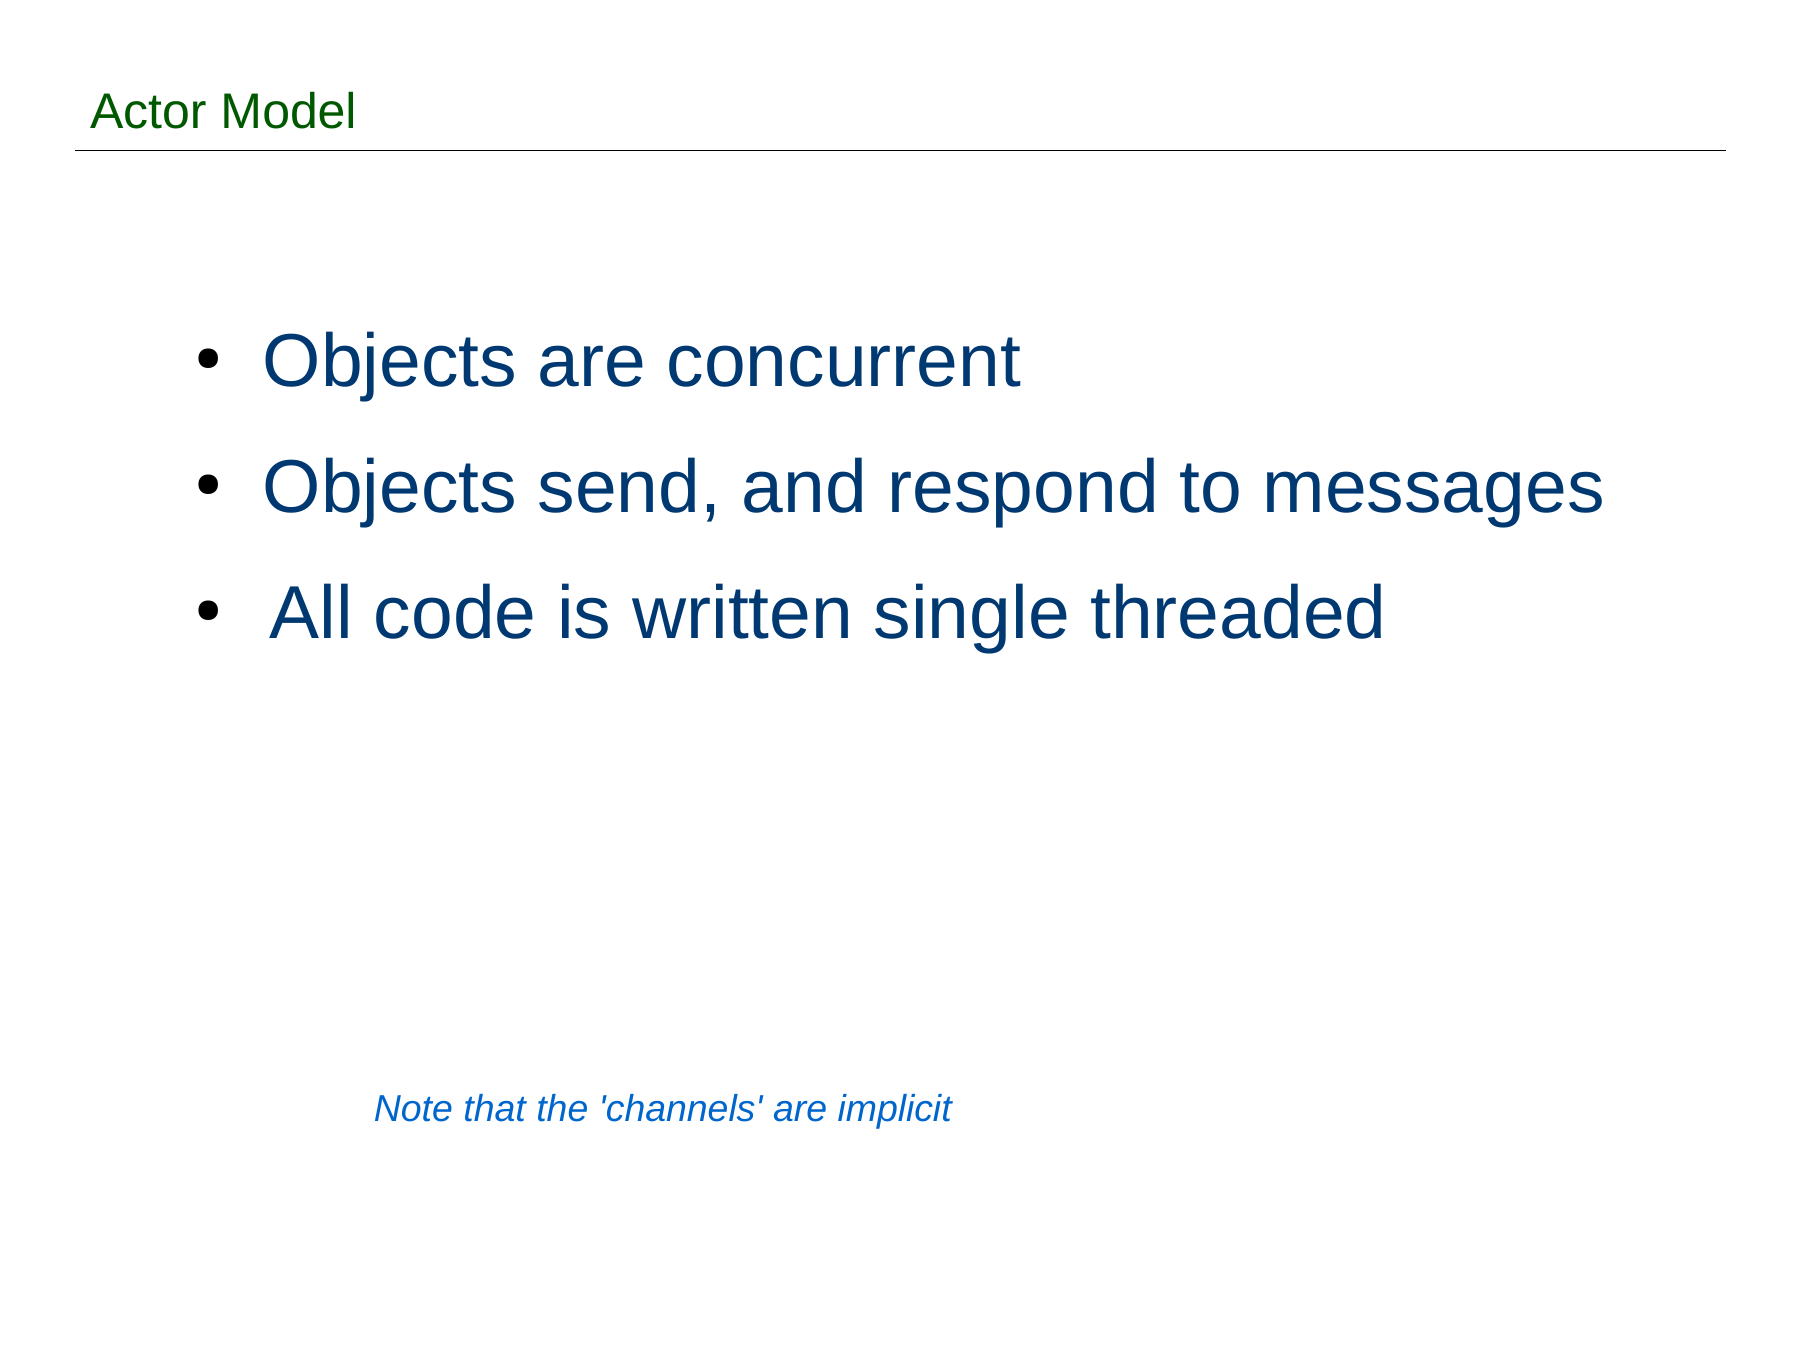

# Actor Model
 Objects are concurrent
 Objects send, and respond to messages
	All code is written single threaded
Note that the 'channels' are implicit